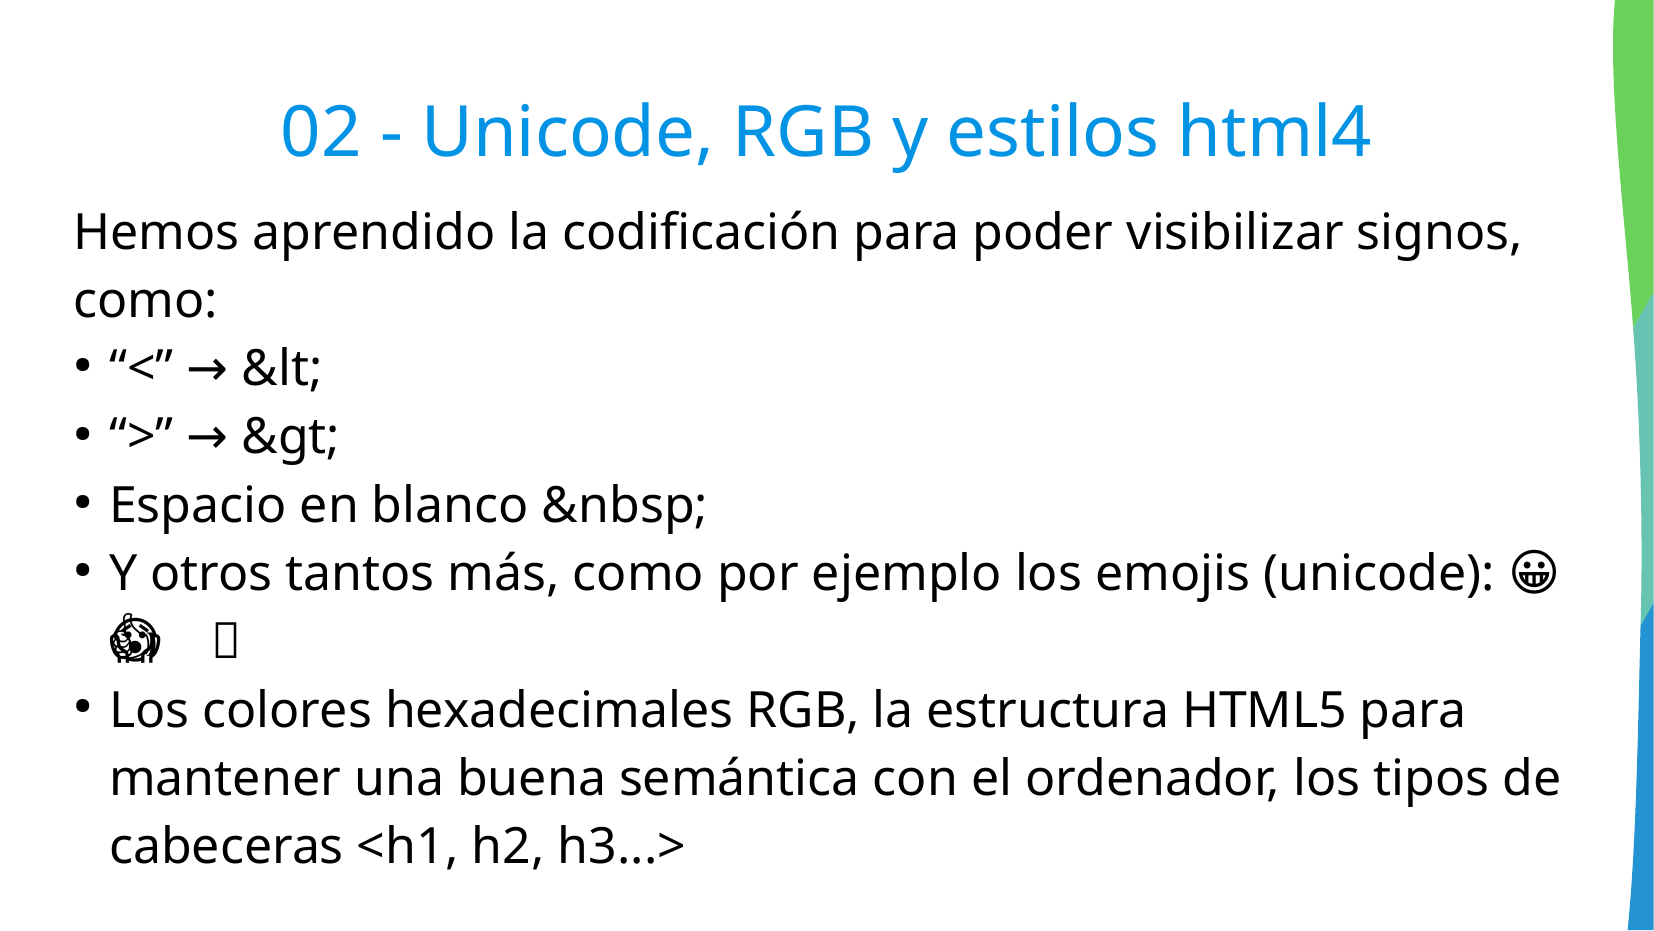

02 - Unicode, RGB y estilos html4
Hemos aprendido la codificación para poder visibilizar signos, como:
“<” → &lt;
“>” → &gt;
Espacio en blanco &nbsp;
Y otros tantos más, como por ejemplo los emojis (unicode): 😀🤯😱👍🧠
Los colores hexadecimales RGB, la estructura HTML5 para mantener una buena semántica con el ordenador, los tipos de cabeceras <h1, h2, h3...>